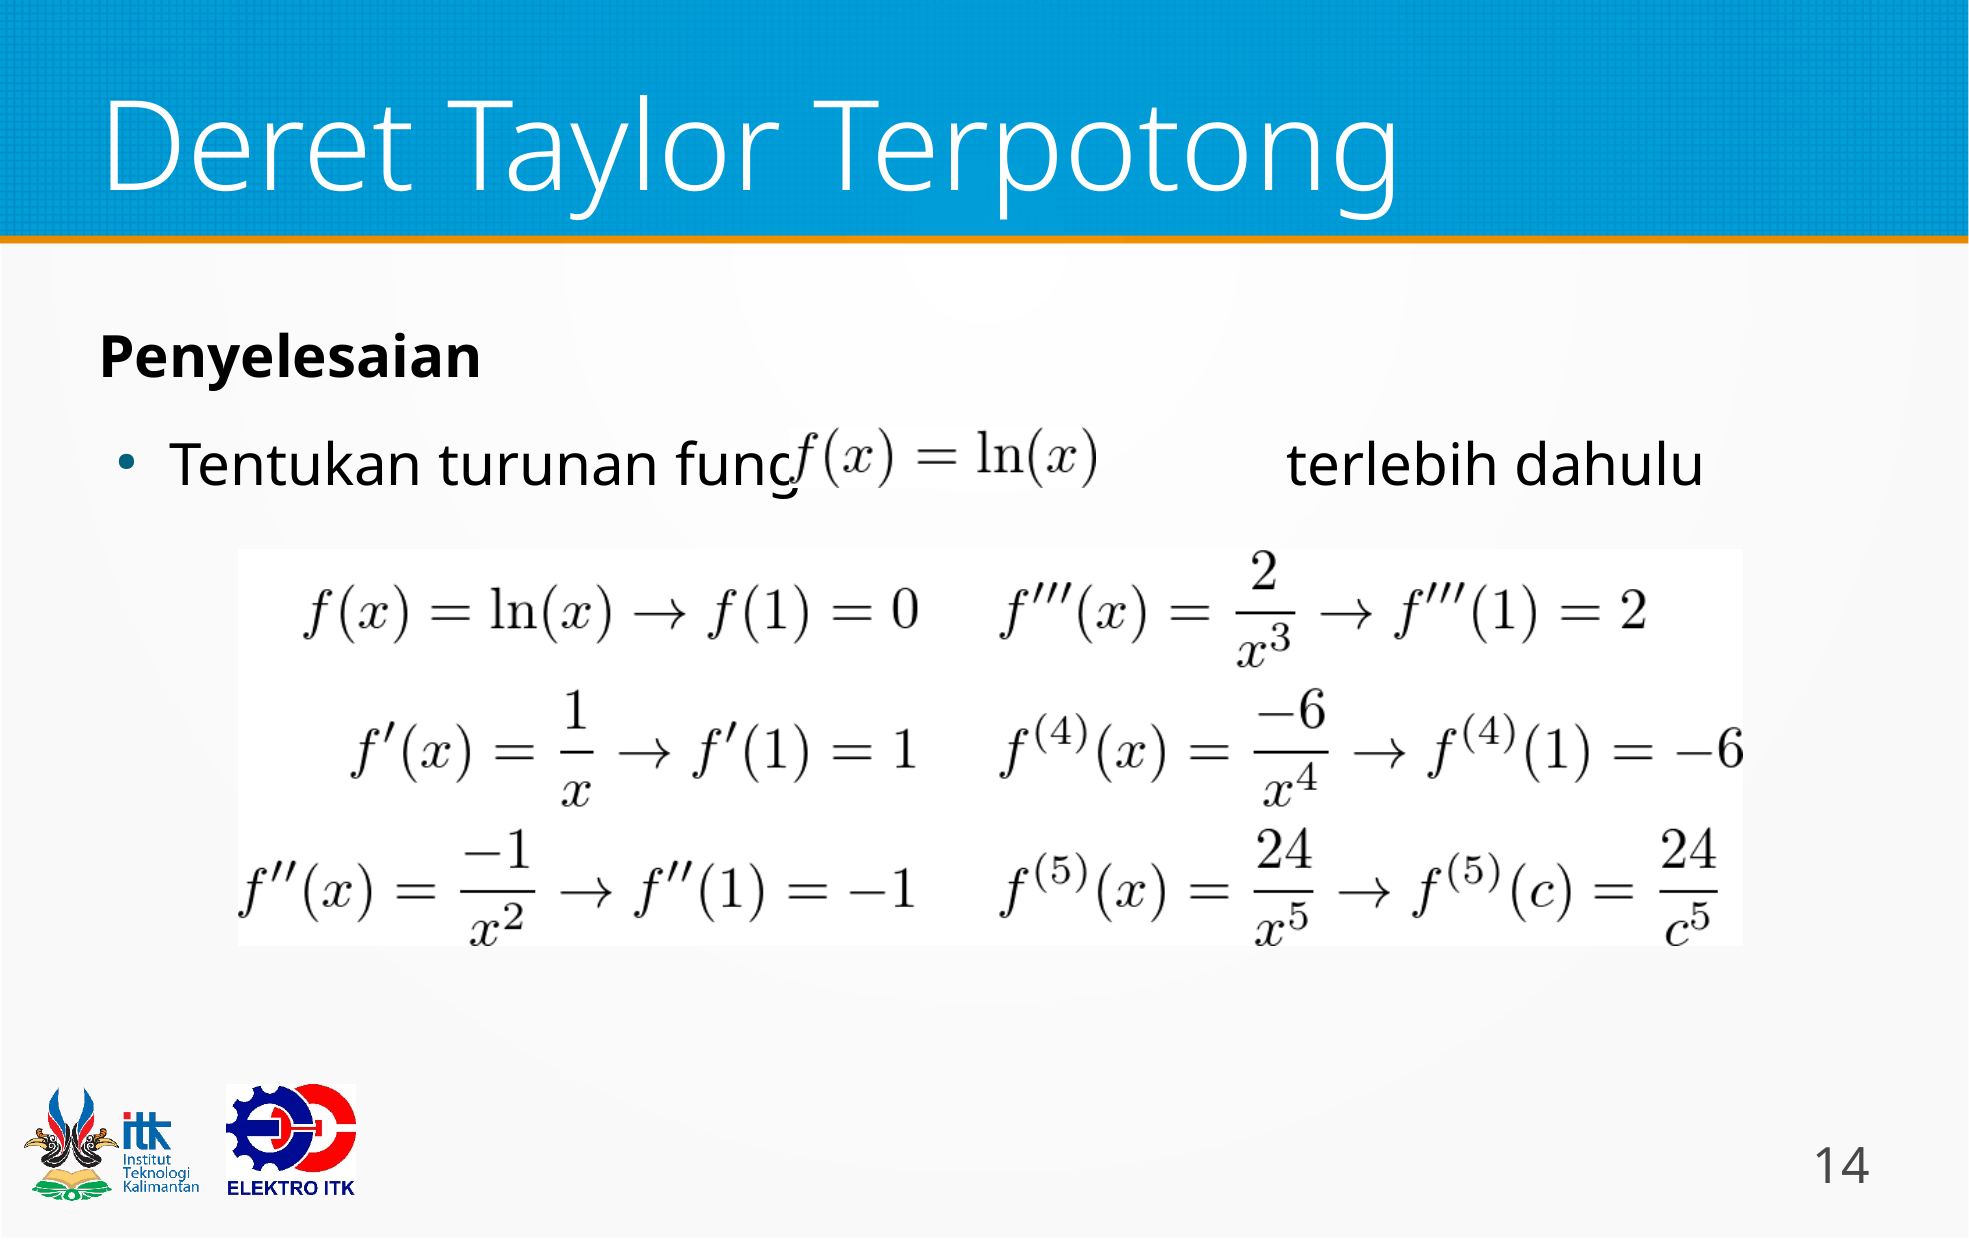

# Deret Taylor Terpotong
Penyelesaian
Tentukan turunan fungsi terlebih dahulu
14